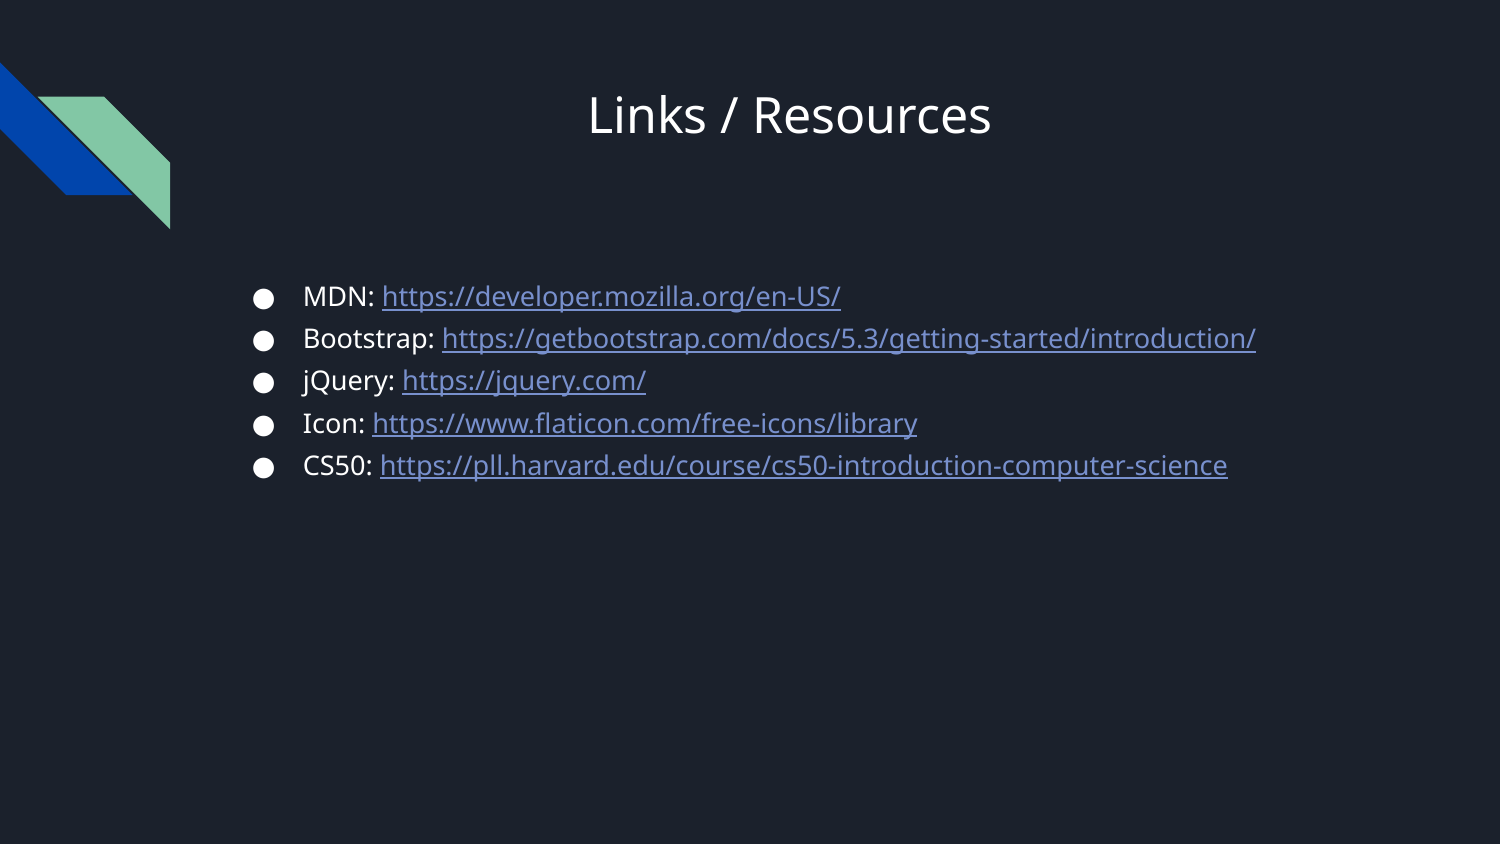

# Links / Resources
MDN: https://developer.mozilla.org/en-US/
Bootstrap: https://getbootstrap.com/docs/5.3/getting-started/introduction/
jQuery: https://jquery.com/
Icon: https://www.flaticon.com/free-icons/library
CS50: https://pll.harvard.edu/course/cs50-introduction-computer-science